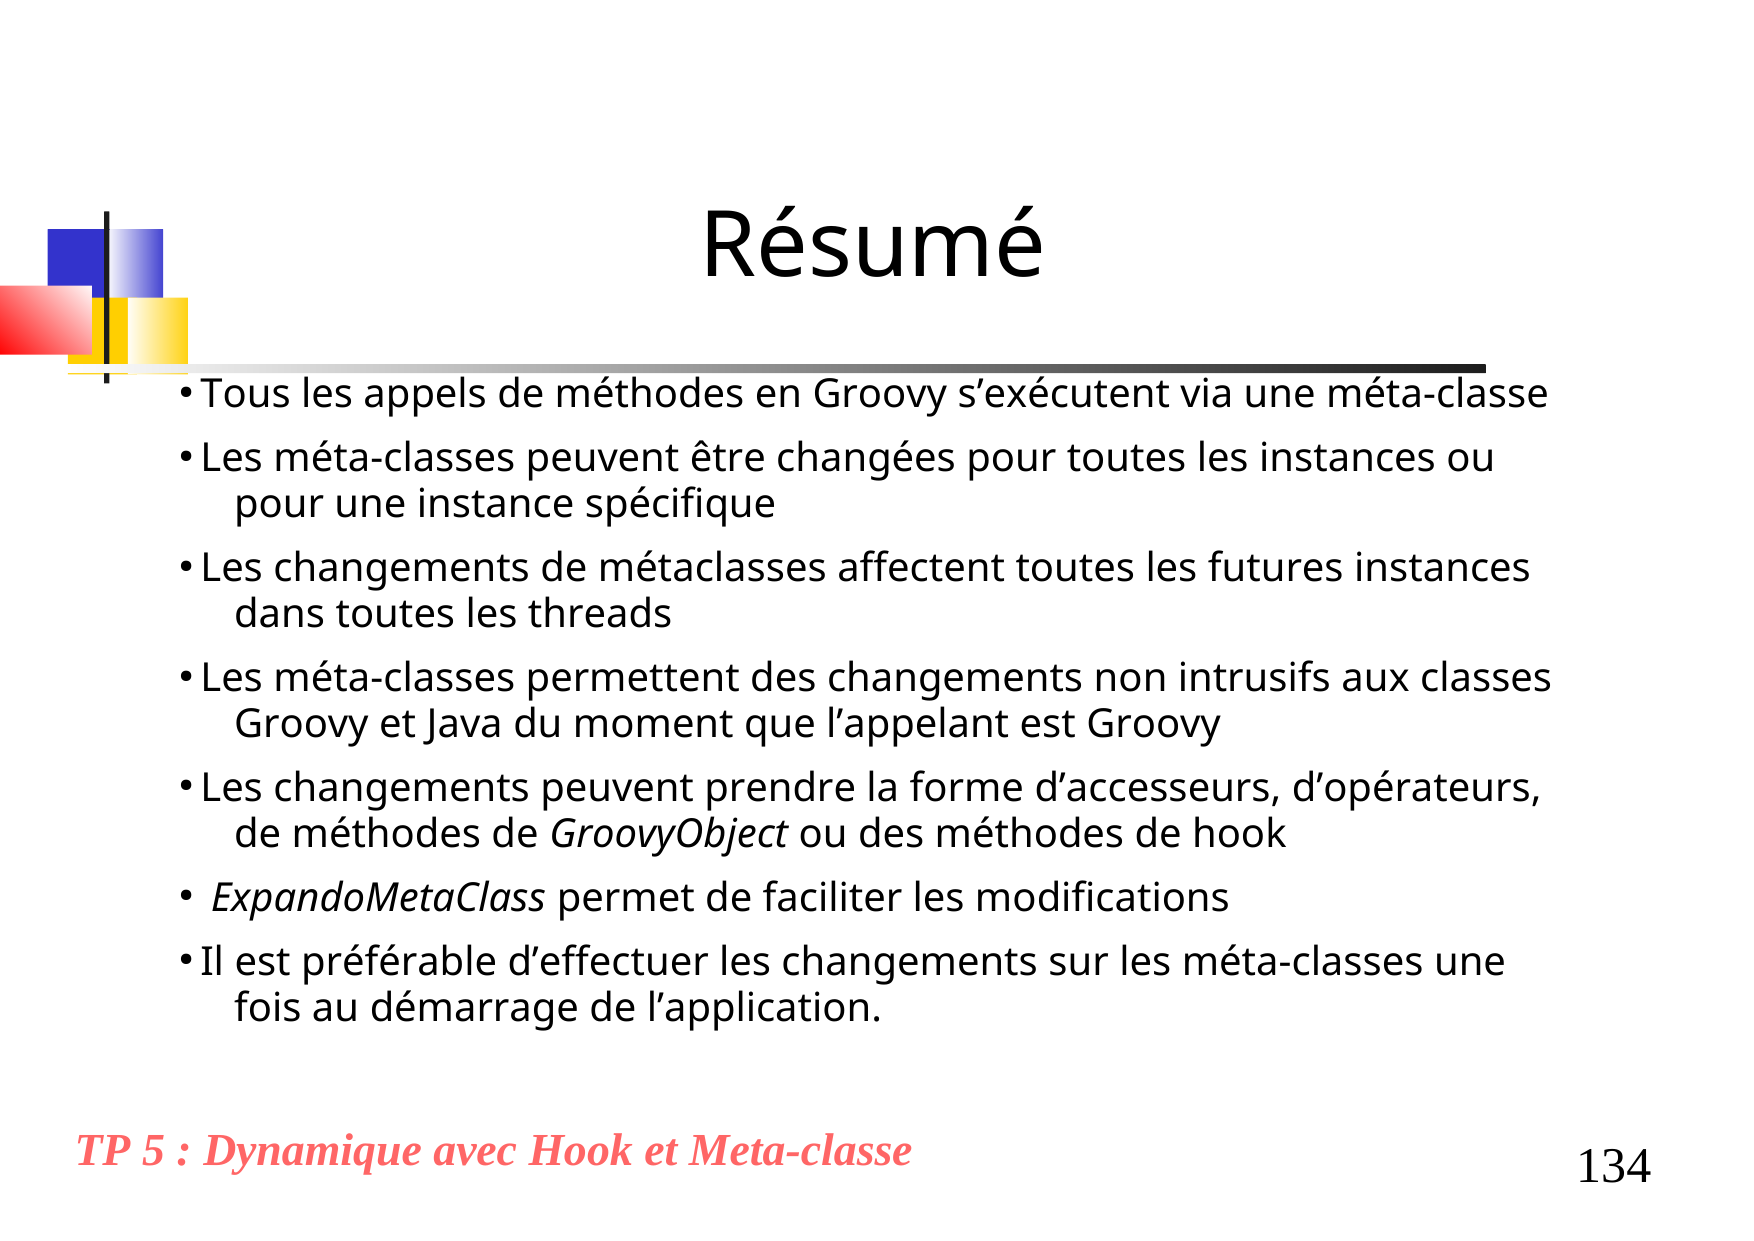

# Résumé
Tous les appels de méthodes en Groovy s’exécutent via une méta-classe
Les méta-classes peuvent être changées pour toutes les instances ou pour une instance spécifique
Les changements de métaclasses affectent toutes les futures instances dans toutes les threads
Les méta-classes permettent des changements non intrusifs aux classes Groovy et Java du moment que l’appelant est Groovy
Les changements peuvent prendre la forme d’accesseurs, d’opérateurs, de méthodes de GroovyObject ou des méthodes de hook
 ExpandoMetaClass permet de faciliter les modifications
Il est préférable d’effectuer les changements sur les méta-classes une fois au démarrage de l’application.
TP 5 : Dynamique avec Hook et Meta-classe